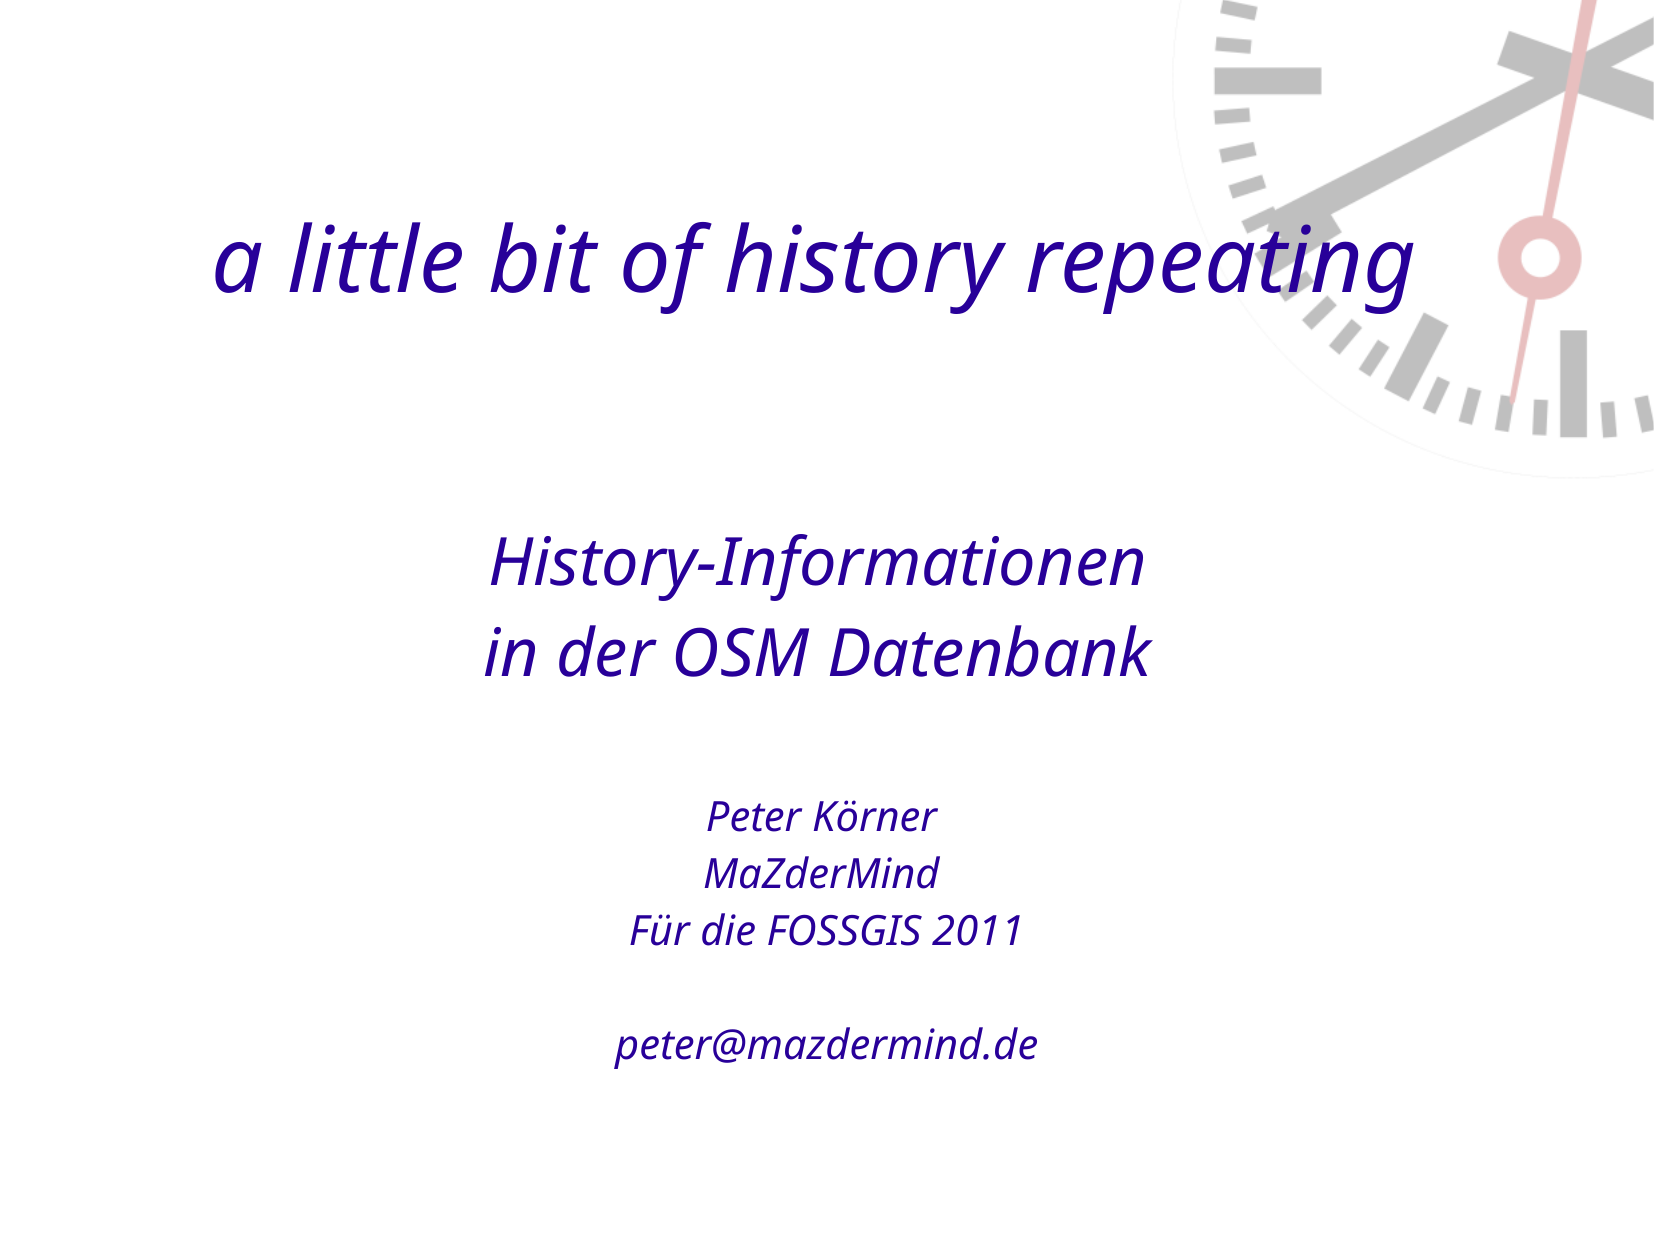

# a little bit of history repeating
History-Informationen
in der OSM Datenbank
Peter Körner
MaZderMind
Für die FOSSGIS 2011
peter@mazdermind.de